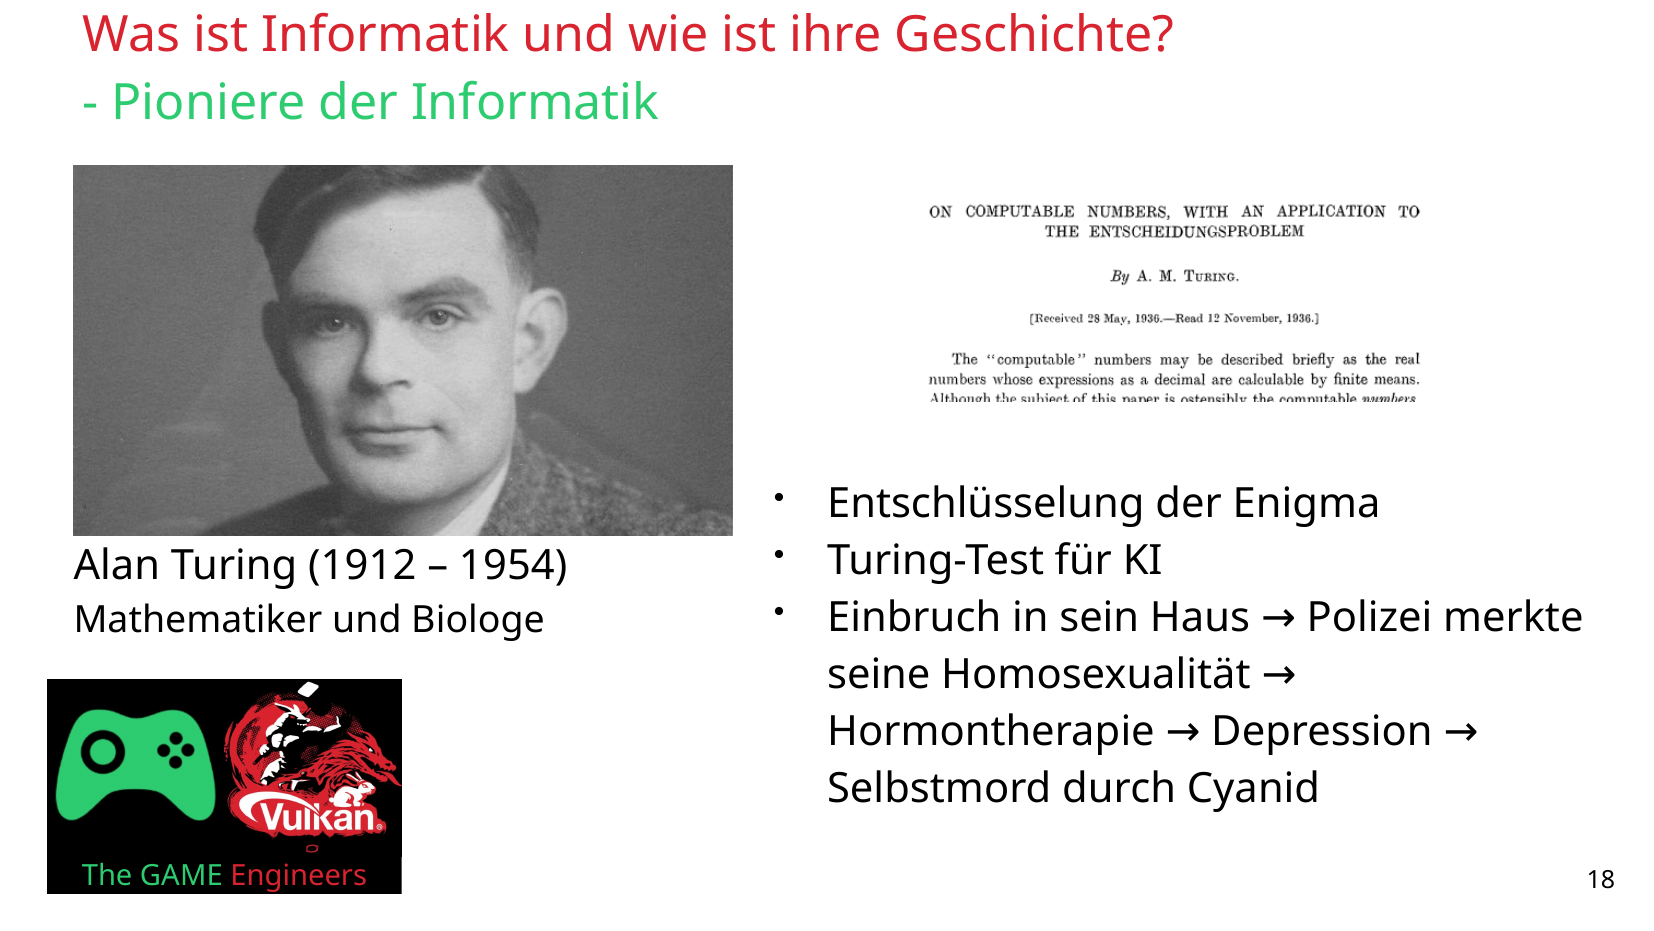

# Was ist Informatik und wie ist ihre Geschichte? - Pioniere der Informatik
Entschlüsselung der Enigma
Turing-Test für KI
Einbruch in sein Haus → Polizei merkte seine Homosexualität → Hormontherapie → Depression → Selbstmord durch Cyanid
Alan Turing (1912 – 1954)
Mathematiker und Biologe